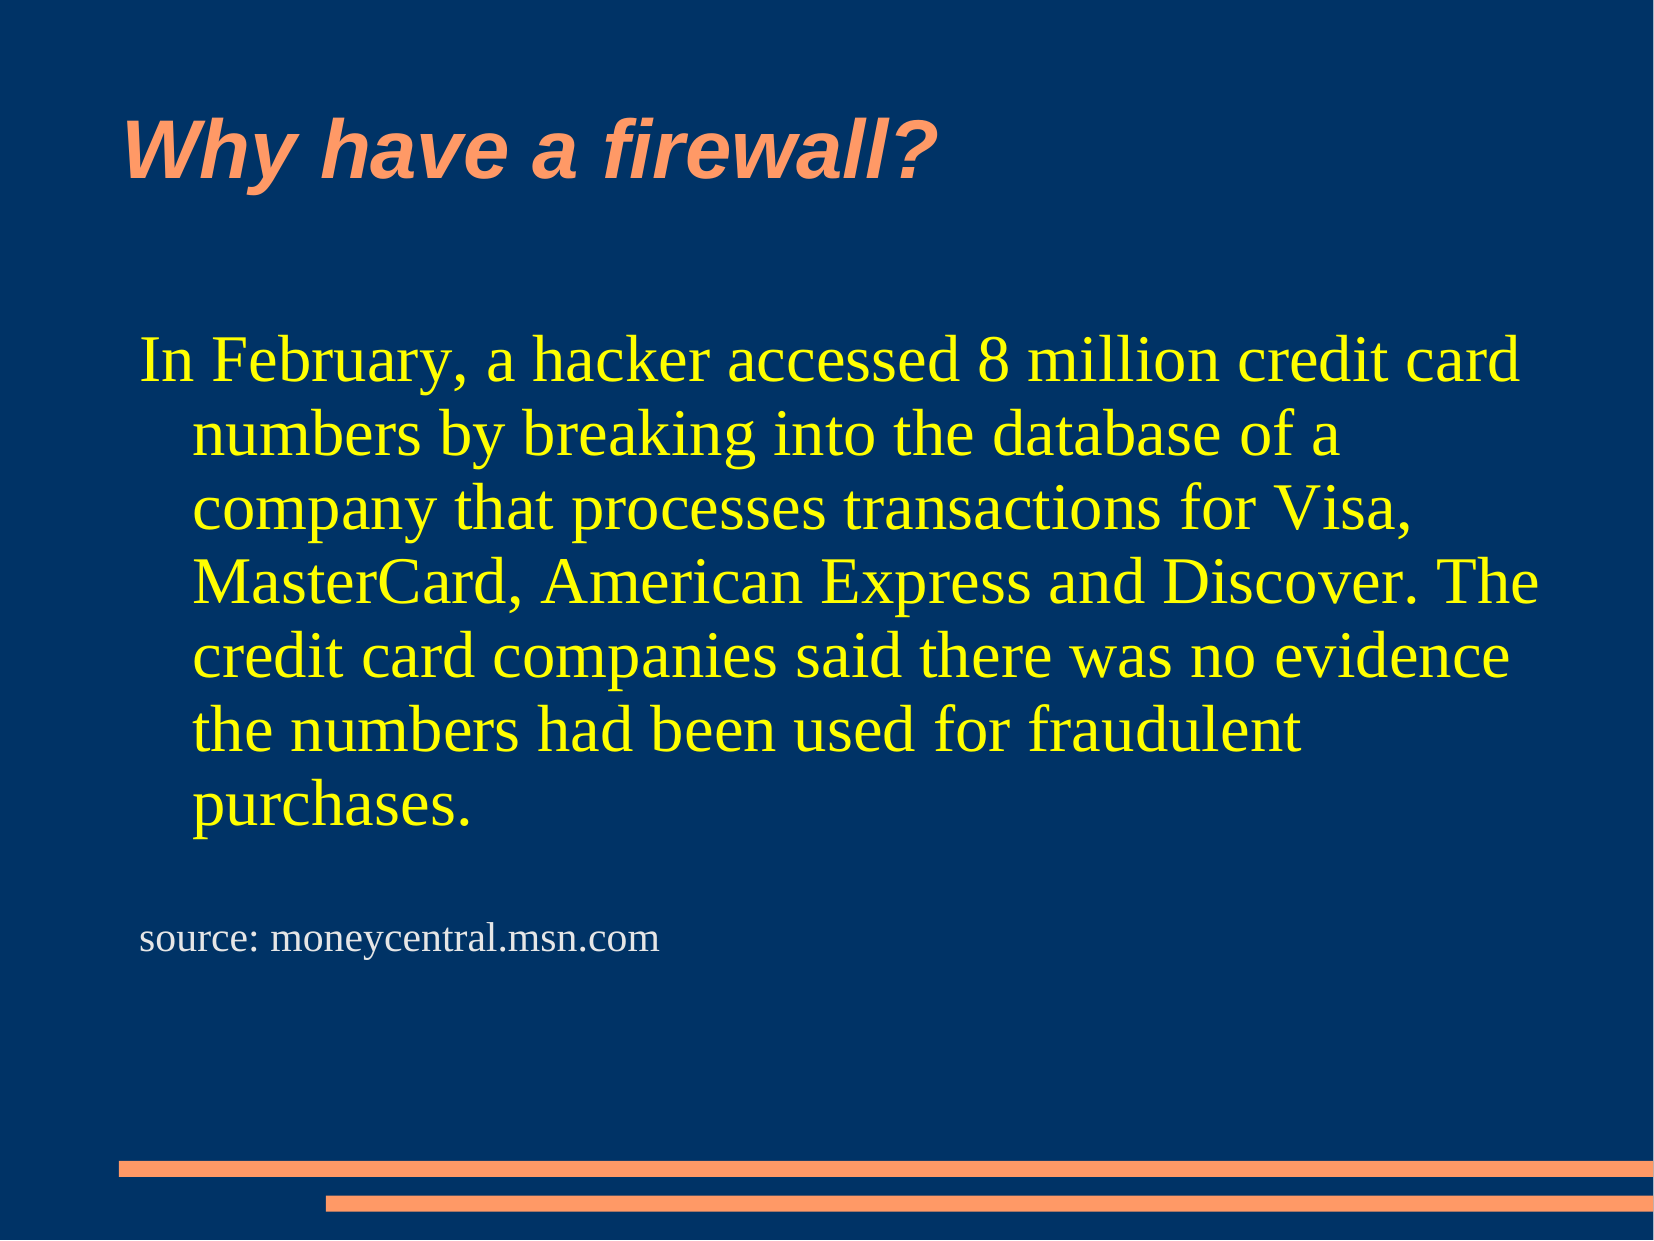

# Why have a firewall?
In February, a hacker accessed 8 million credit card numbers by breaking into the database of a company that processes transactions for Visa, MasterCard, American Express and Discover. The credit card companies said there was no evidence the numbers had been used for fraudulent purchases.
source: moneycentral.msn.com